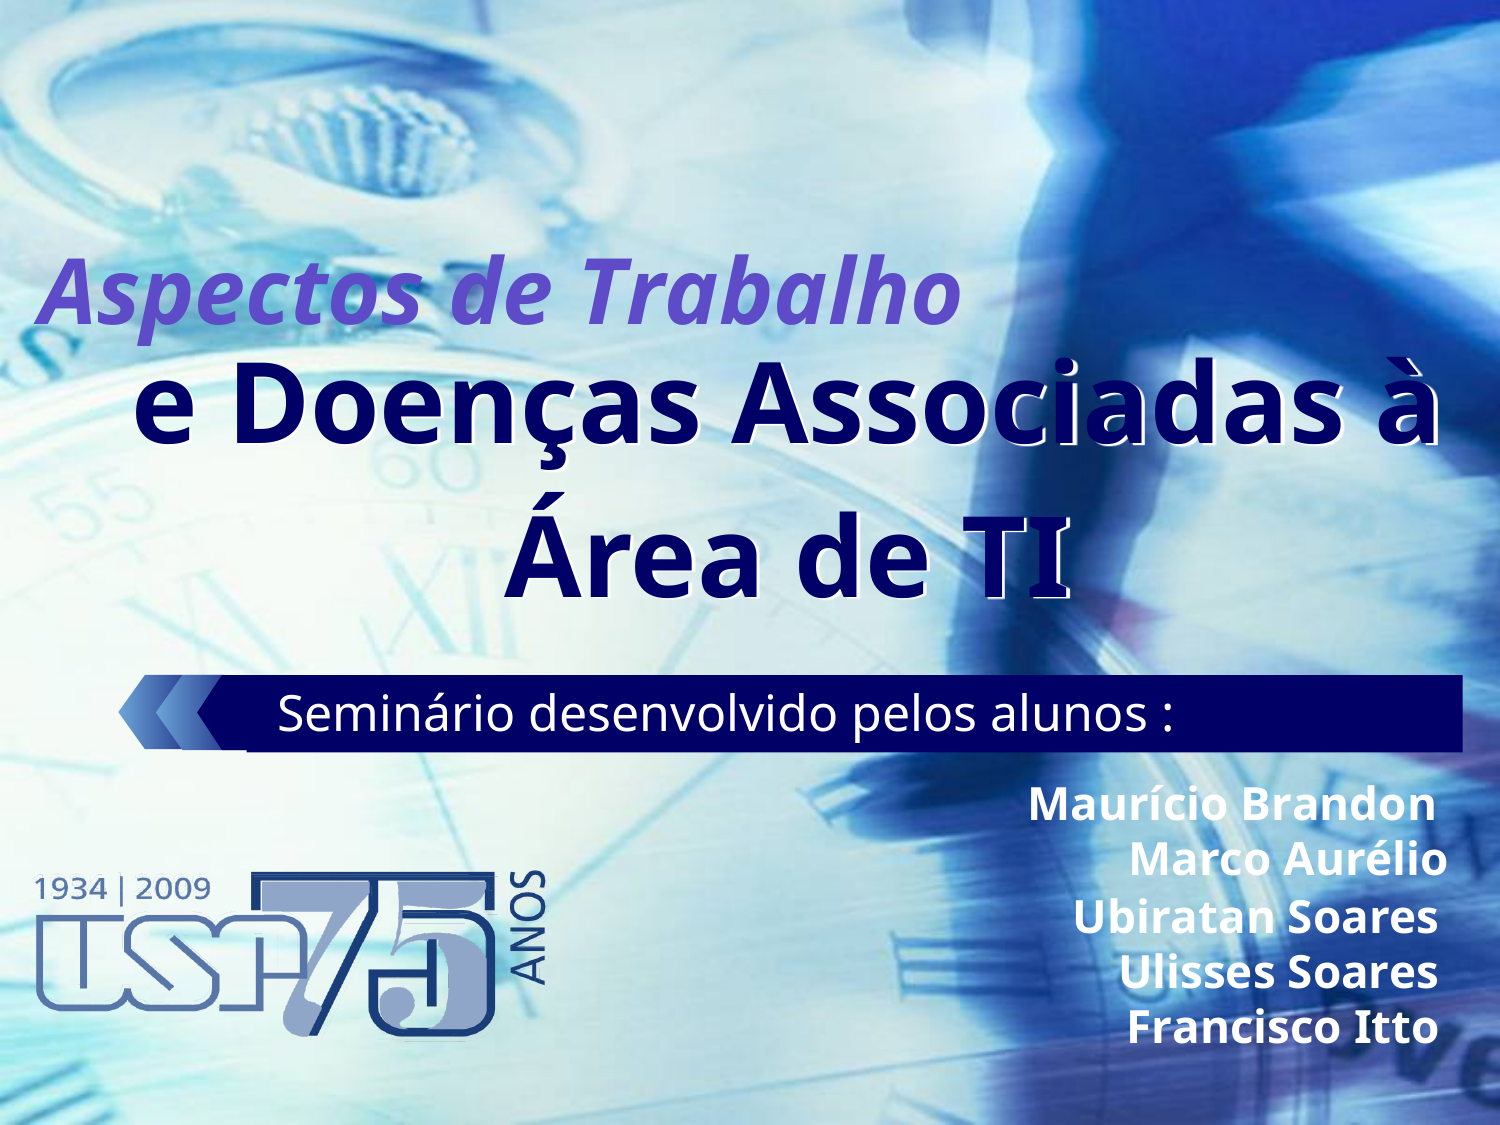

Aspectos de Trabalho
# e Doenças Associadas à Área de TI
Seminário desenvolvido pelos alunos :
Maurício Brandon
Marco Aurélio
Ubiratan Soares
Ulisses Soares
Francisco Itto